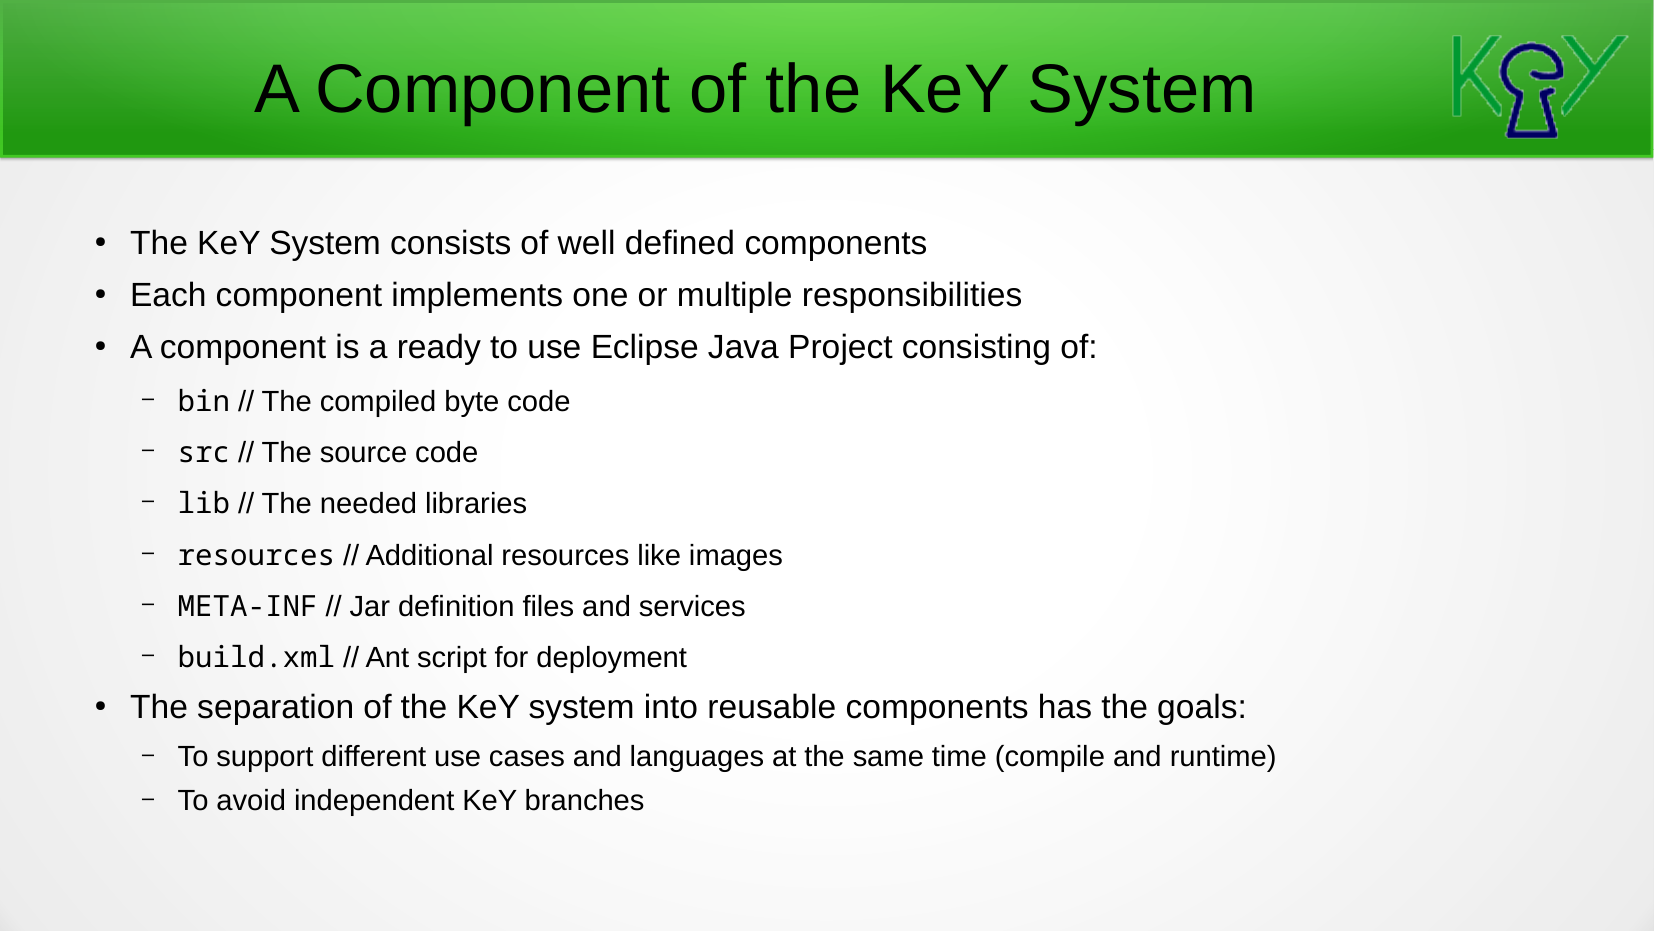

# A Component of the KeY System
The KeY System consists of well defined components
Each component implements one or multiple responsibilities
A component is a ready to use Eclipse Java Project consisting of:
bin // The compiled byte code
src // The source code
lib // The needed libraries
resources // Additional resources like images
META-INF // Jar definition files and services
build.xml // Ant script for deployment
The separation of the KeY system into reusable components has the goals:
To support different use cases and languages at the same time (compile and runtime)
To avoid independent KeY branches